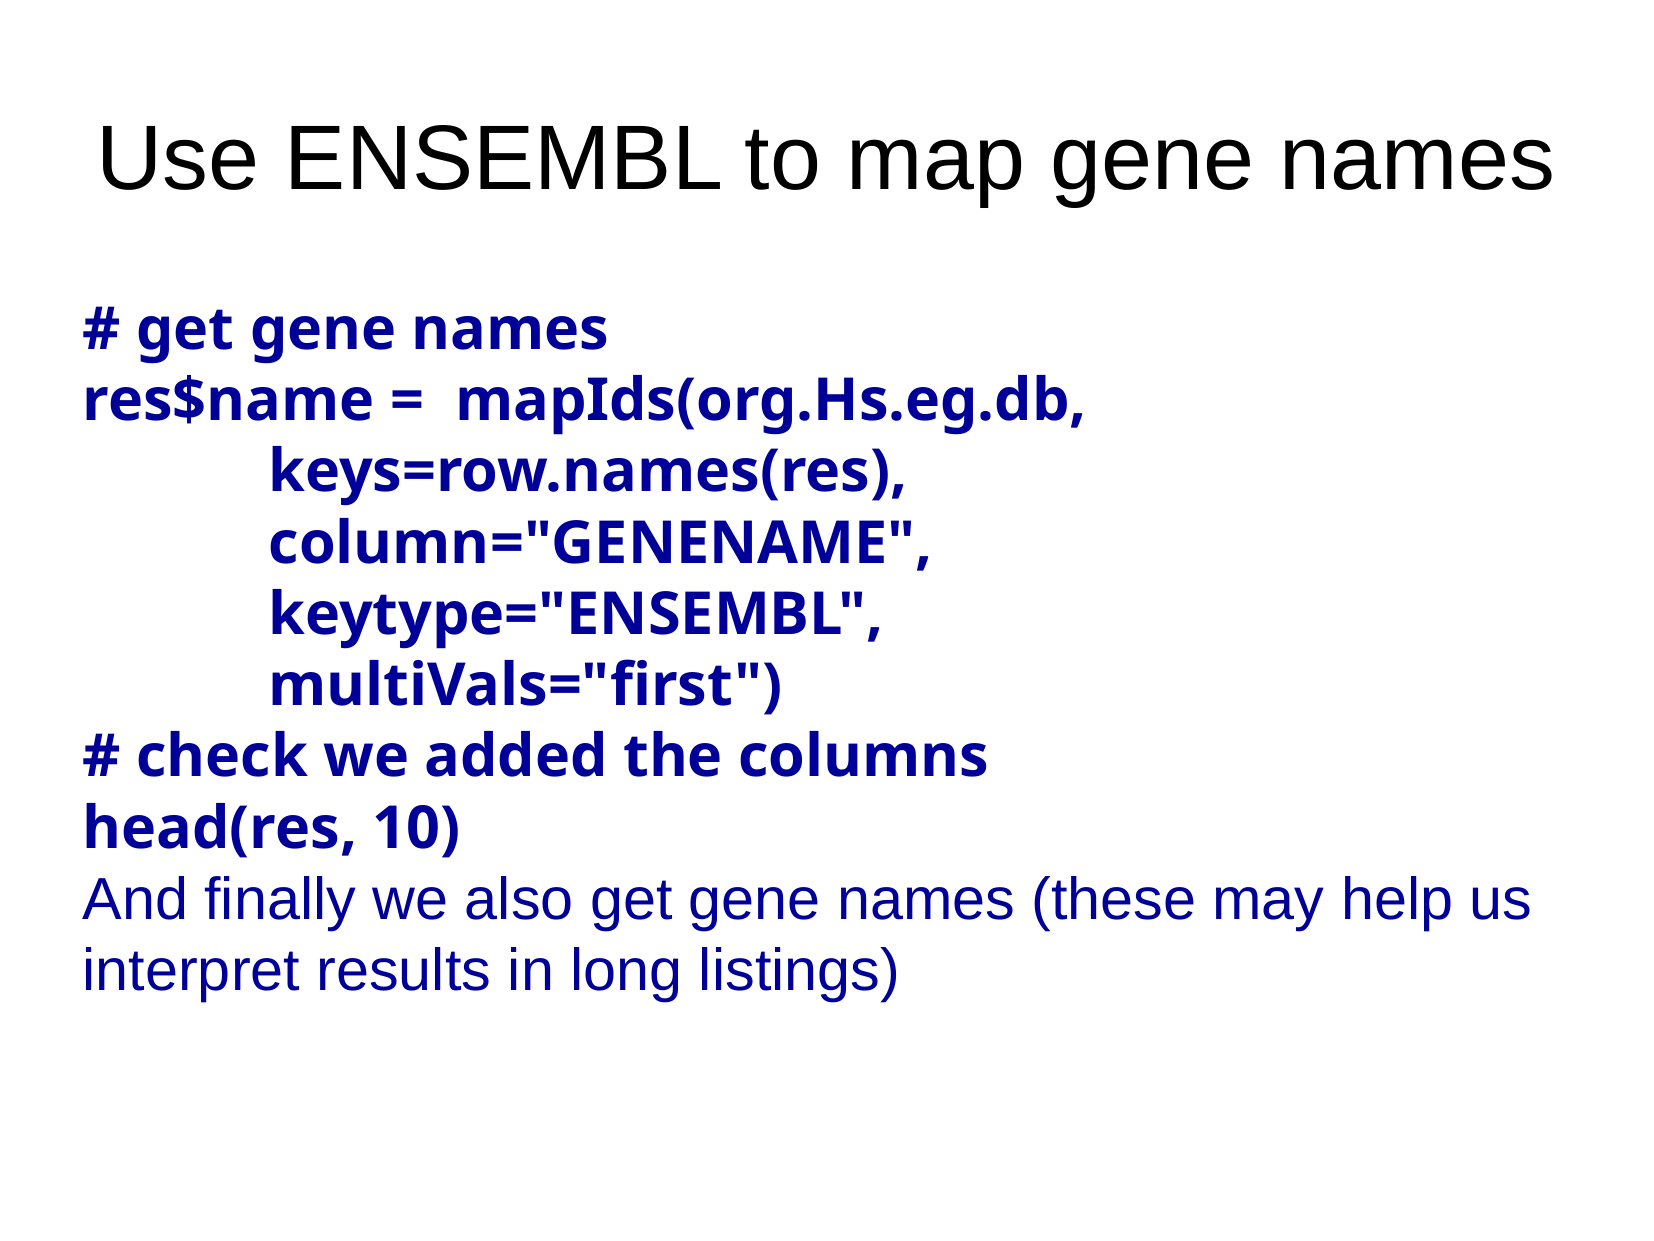

Use ENSEMBL to map gene names
# get gene names
res$name = mapIds(org.Hs.eg.db,
 keys=row.names(res),
 column="GENENAME",
 keytype="ENSEMBL",
 multiVals="first")
# check we added the columns
head(res, 10)
And finally we also get gene names (these may help us interpret results in long listings)